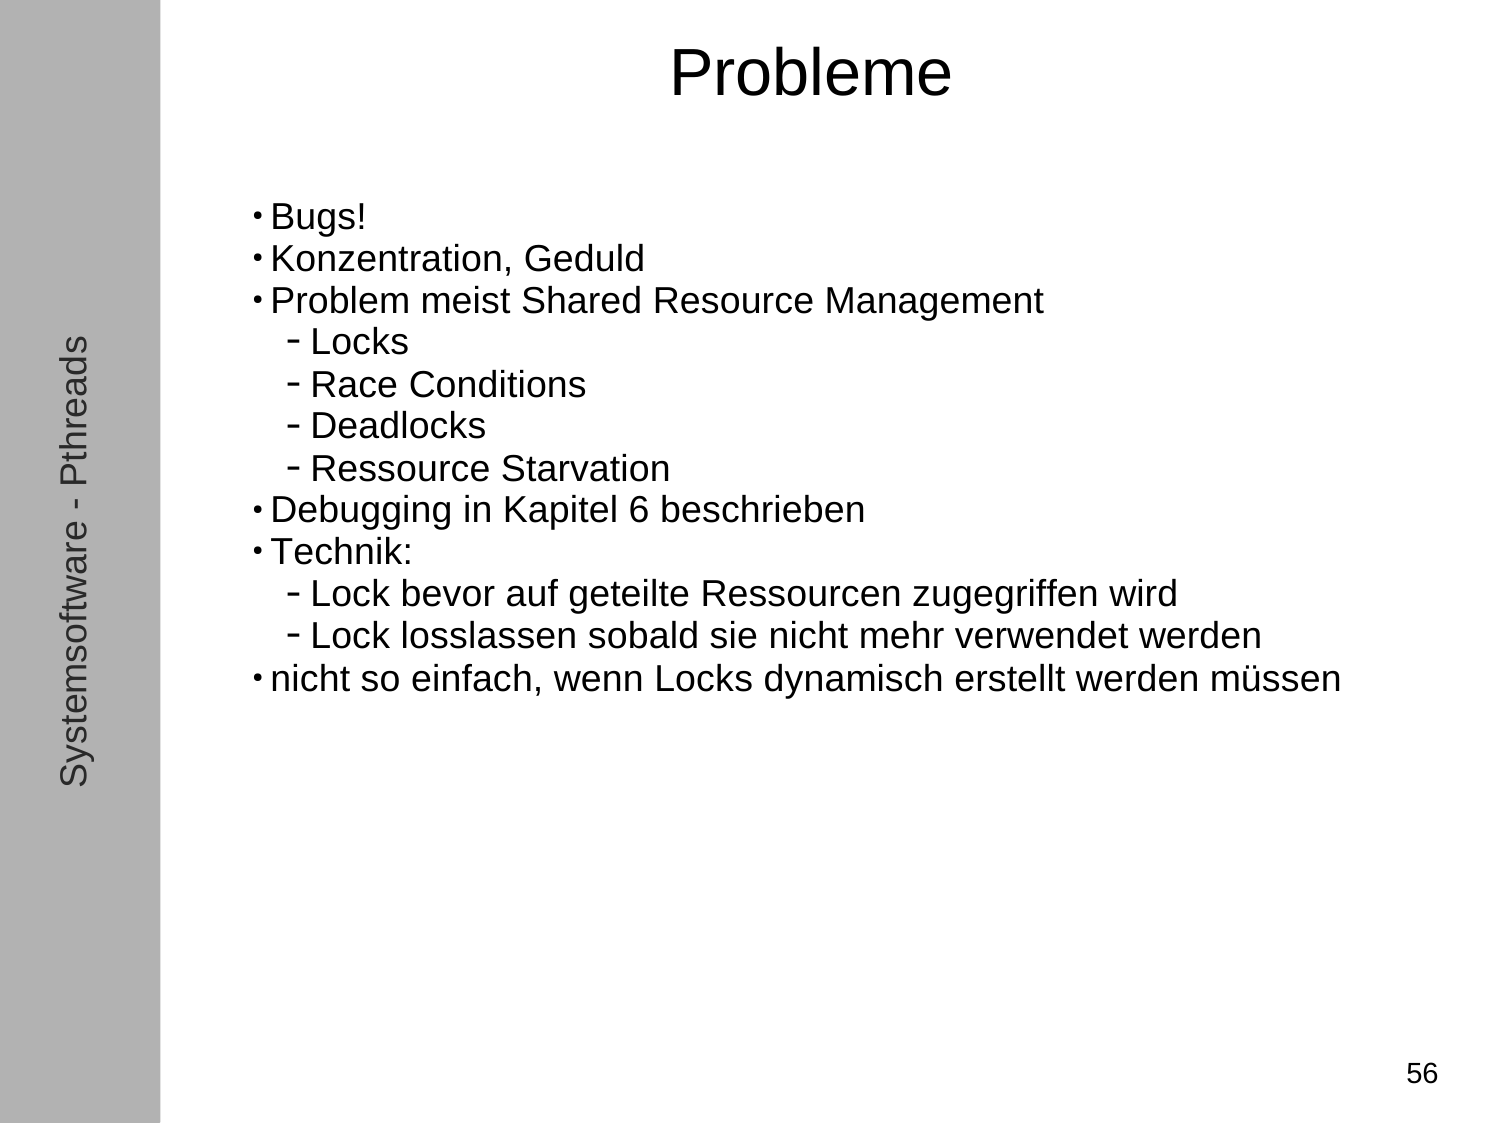

Probleme
Bugs!
Konzentration, Geduld
Problem meist Shared Resource Management
Locks
Race Conditions
Deadlocks
Ressource Starvation
Debugging in Kapitel 6 beschrieben
Technik:
Lock bevor auf geteilte Ressourcen zugegriffen wird
Lock losslassen sobald sie nicht mehr verwendet werden
nicht so einfach, wenn Locks dynamisch erstellt werden müssen
Systemsoftware - Pthreads